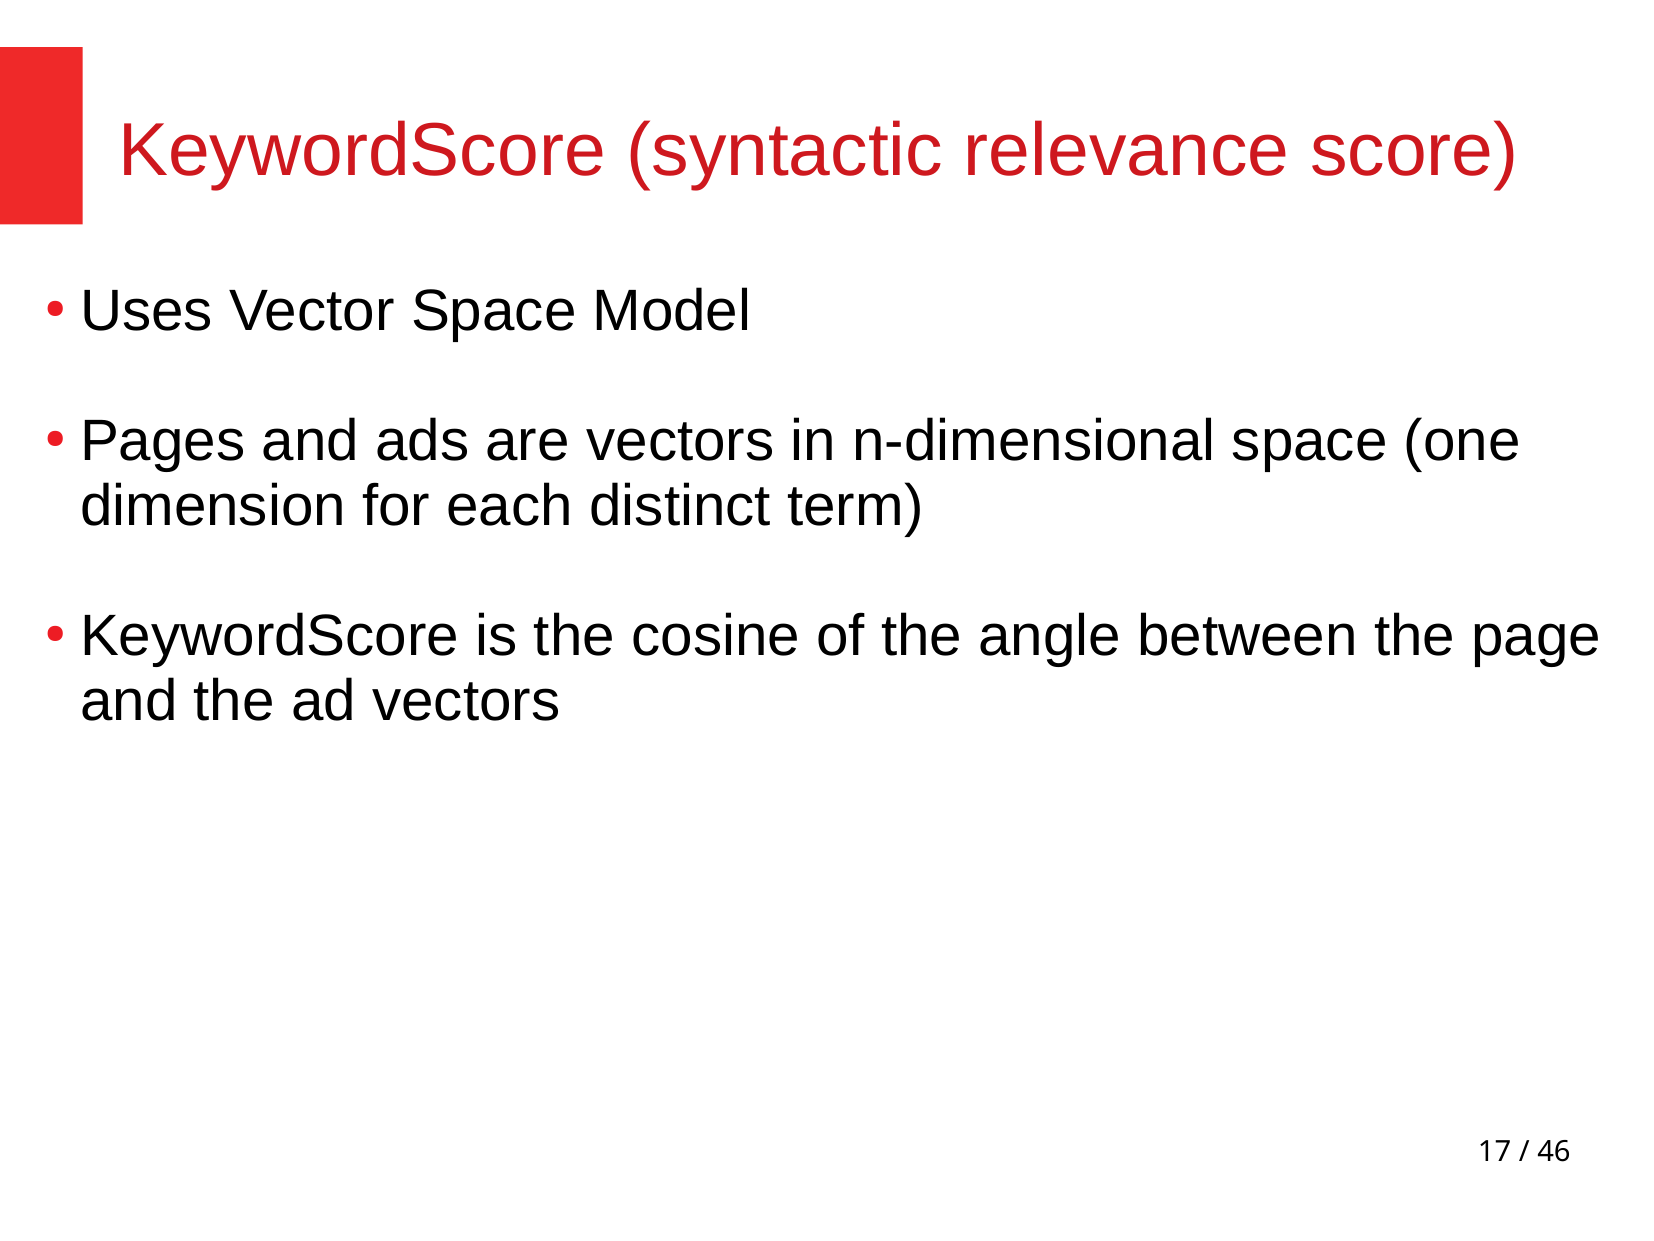

# KeywordScore (syntactic relevance score)
Uses Vector Space Model
Pages and ads are vectors in n-dimensional space (one dimension for each distinct term)
KeywordScore is the cosine of the angle between the page and the ad vectors
17